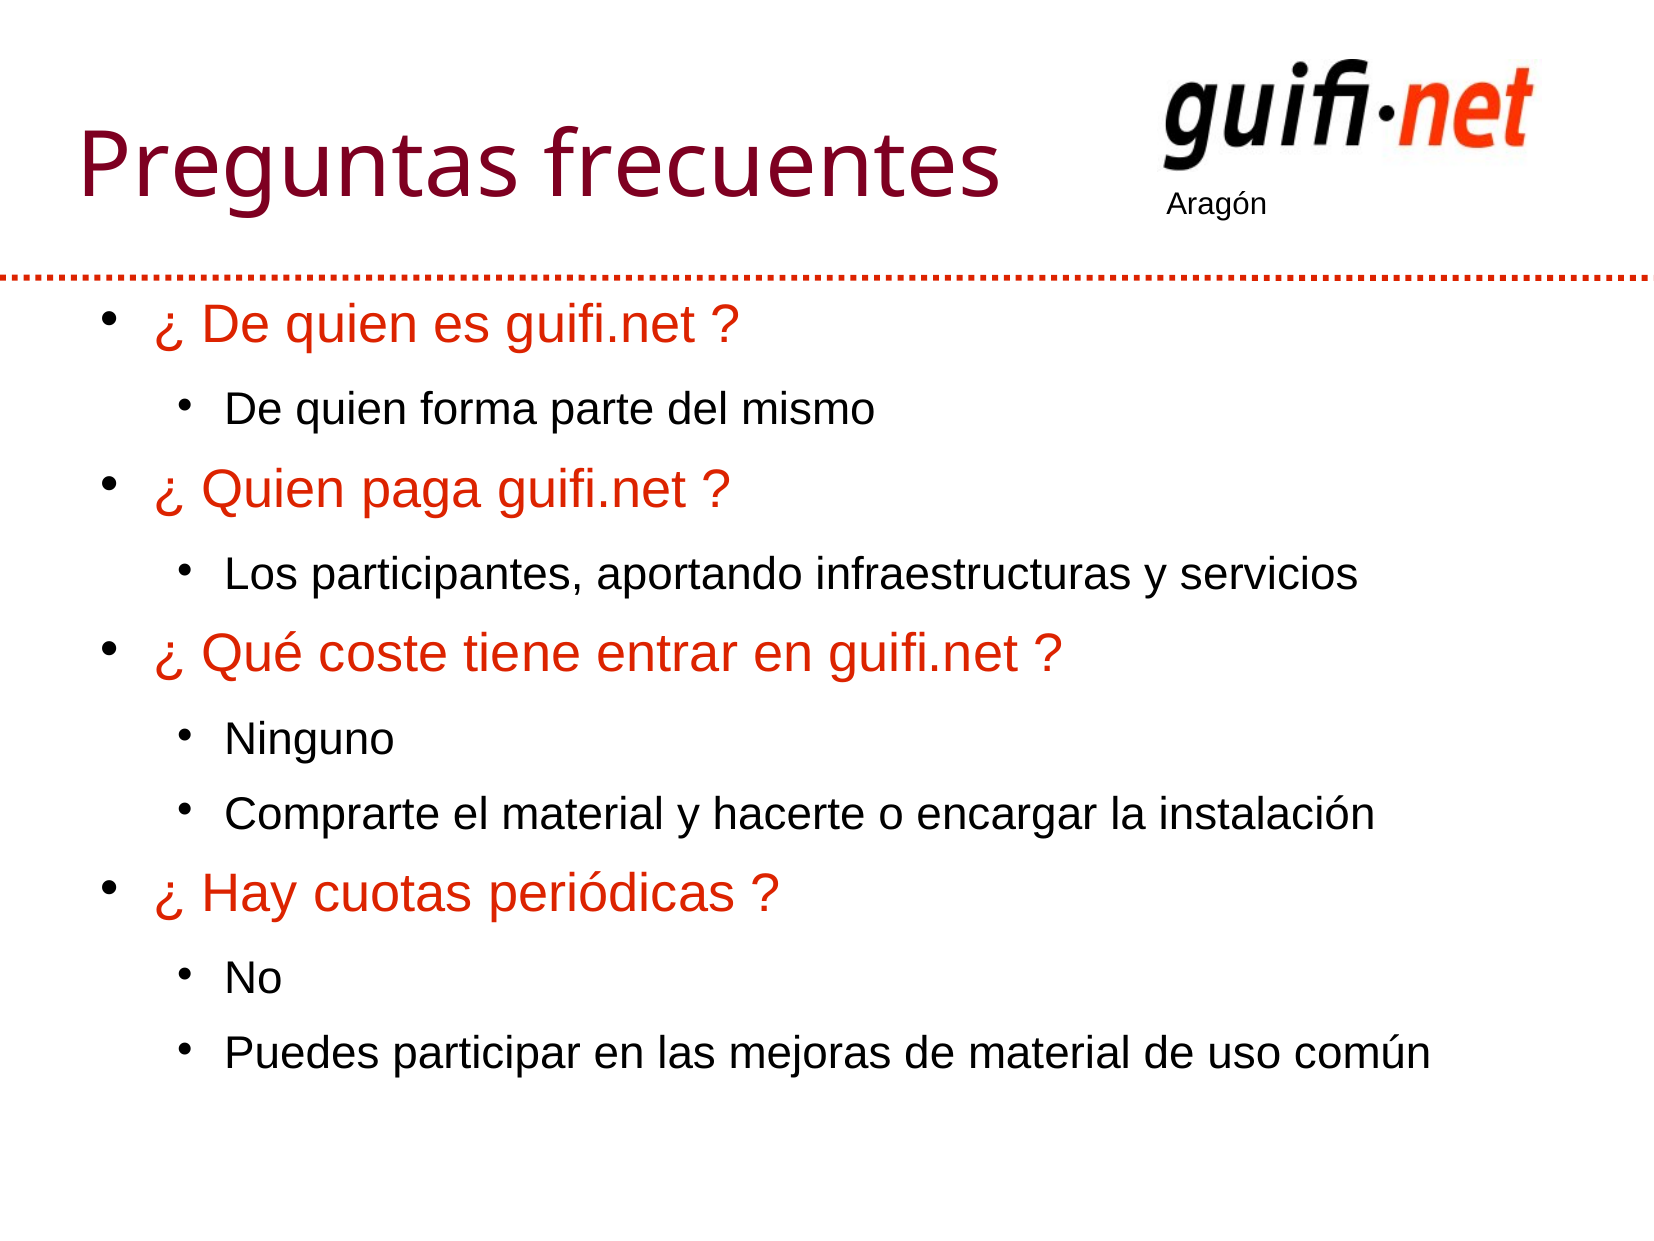

# Preguntas frecuentes
¿ De quien es guifi.net ?
De quien forma parte del mismo
¿ Quien paga guifi.net ?
Los participantes, aportando infraestructuras y servicios
¿ Qué coste tiene entrar en guifi.net ?
Ninguno
Comprarte el material y hacerte o encargar la instalación
¿ Hay cuotas periódicas ?
No
Puedes participar en las mejoras de material de uso común